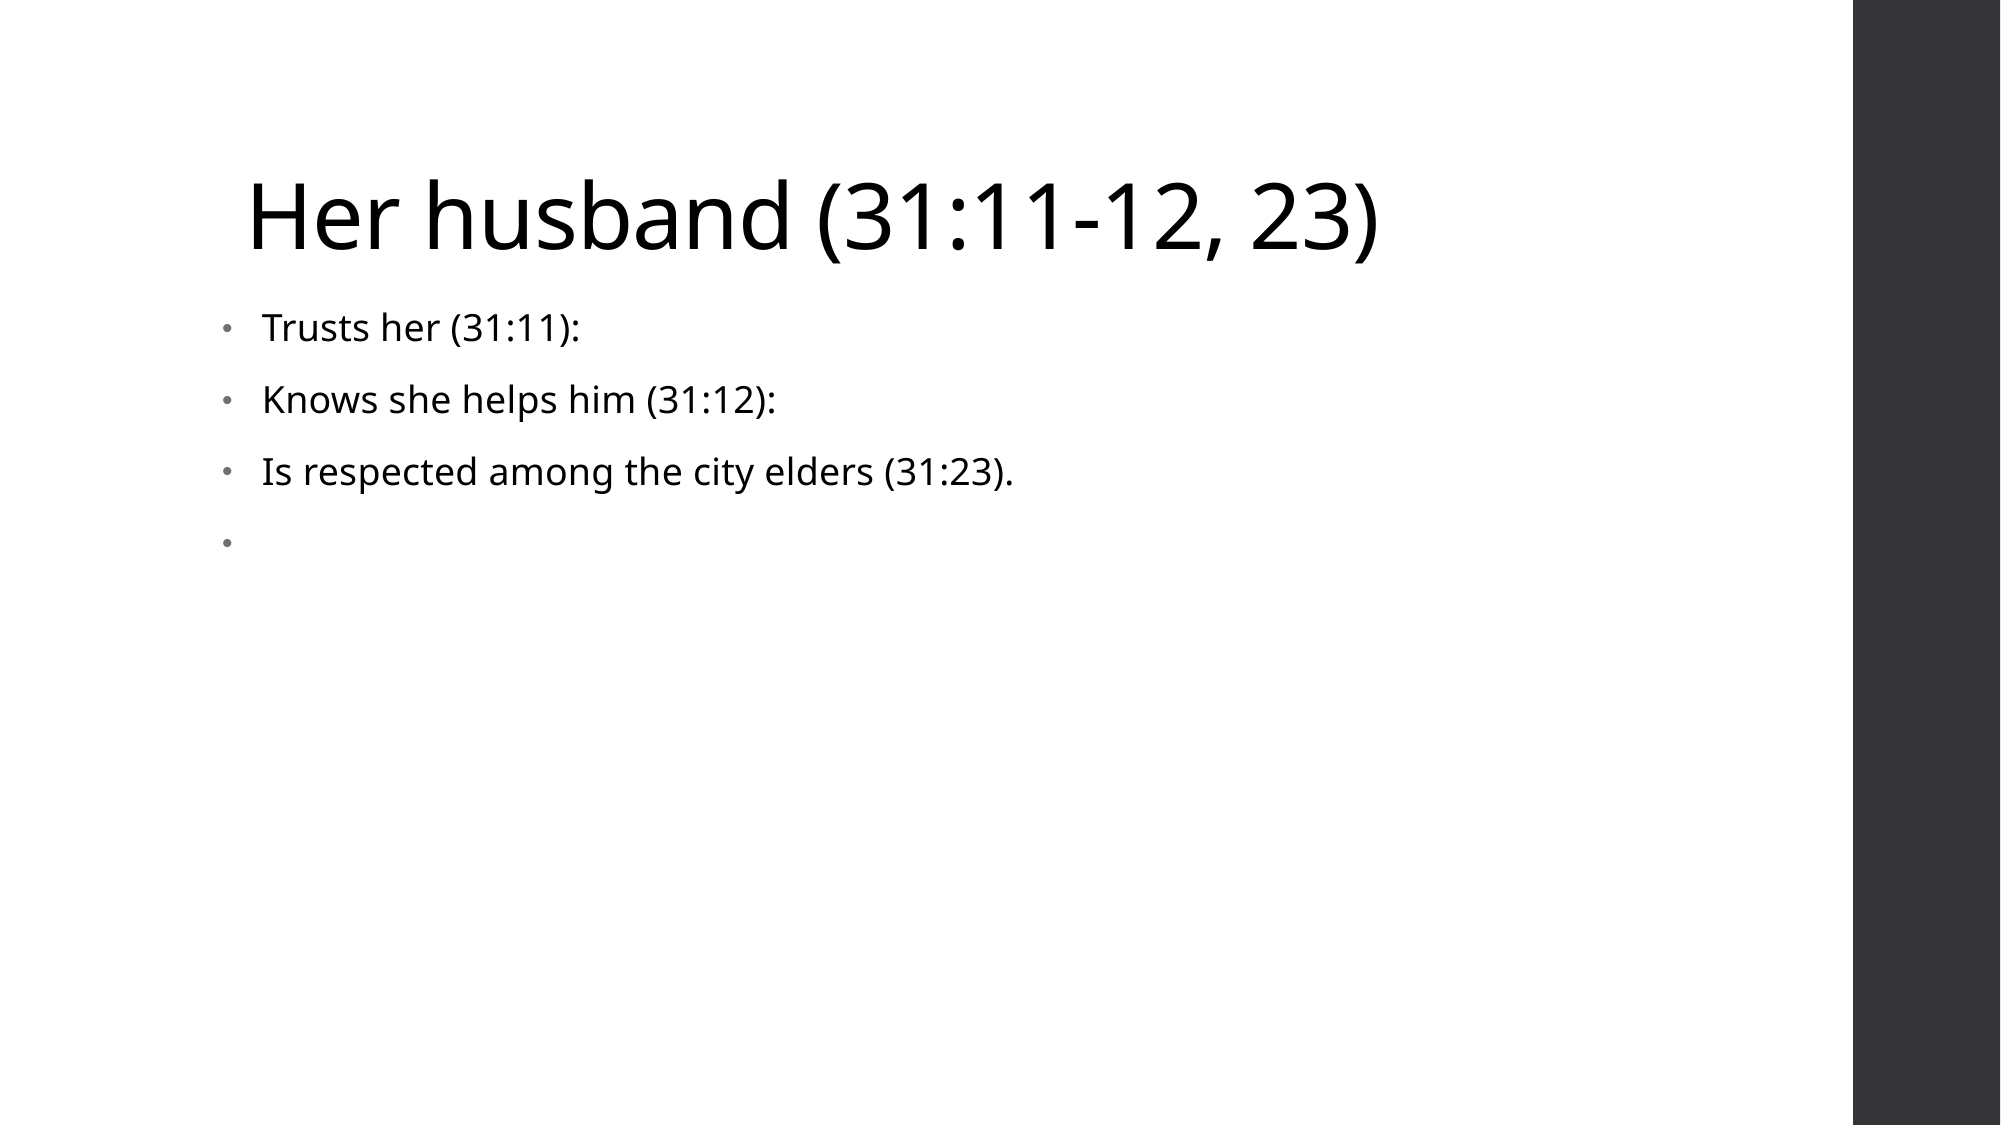

# Her husband (31:11-12, 23)
 Trusts her (31:11):
 Knows she helps him (31:12):
 Is respected among the city elders (31:23).